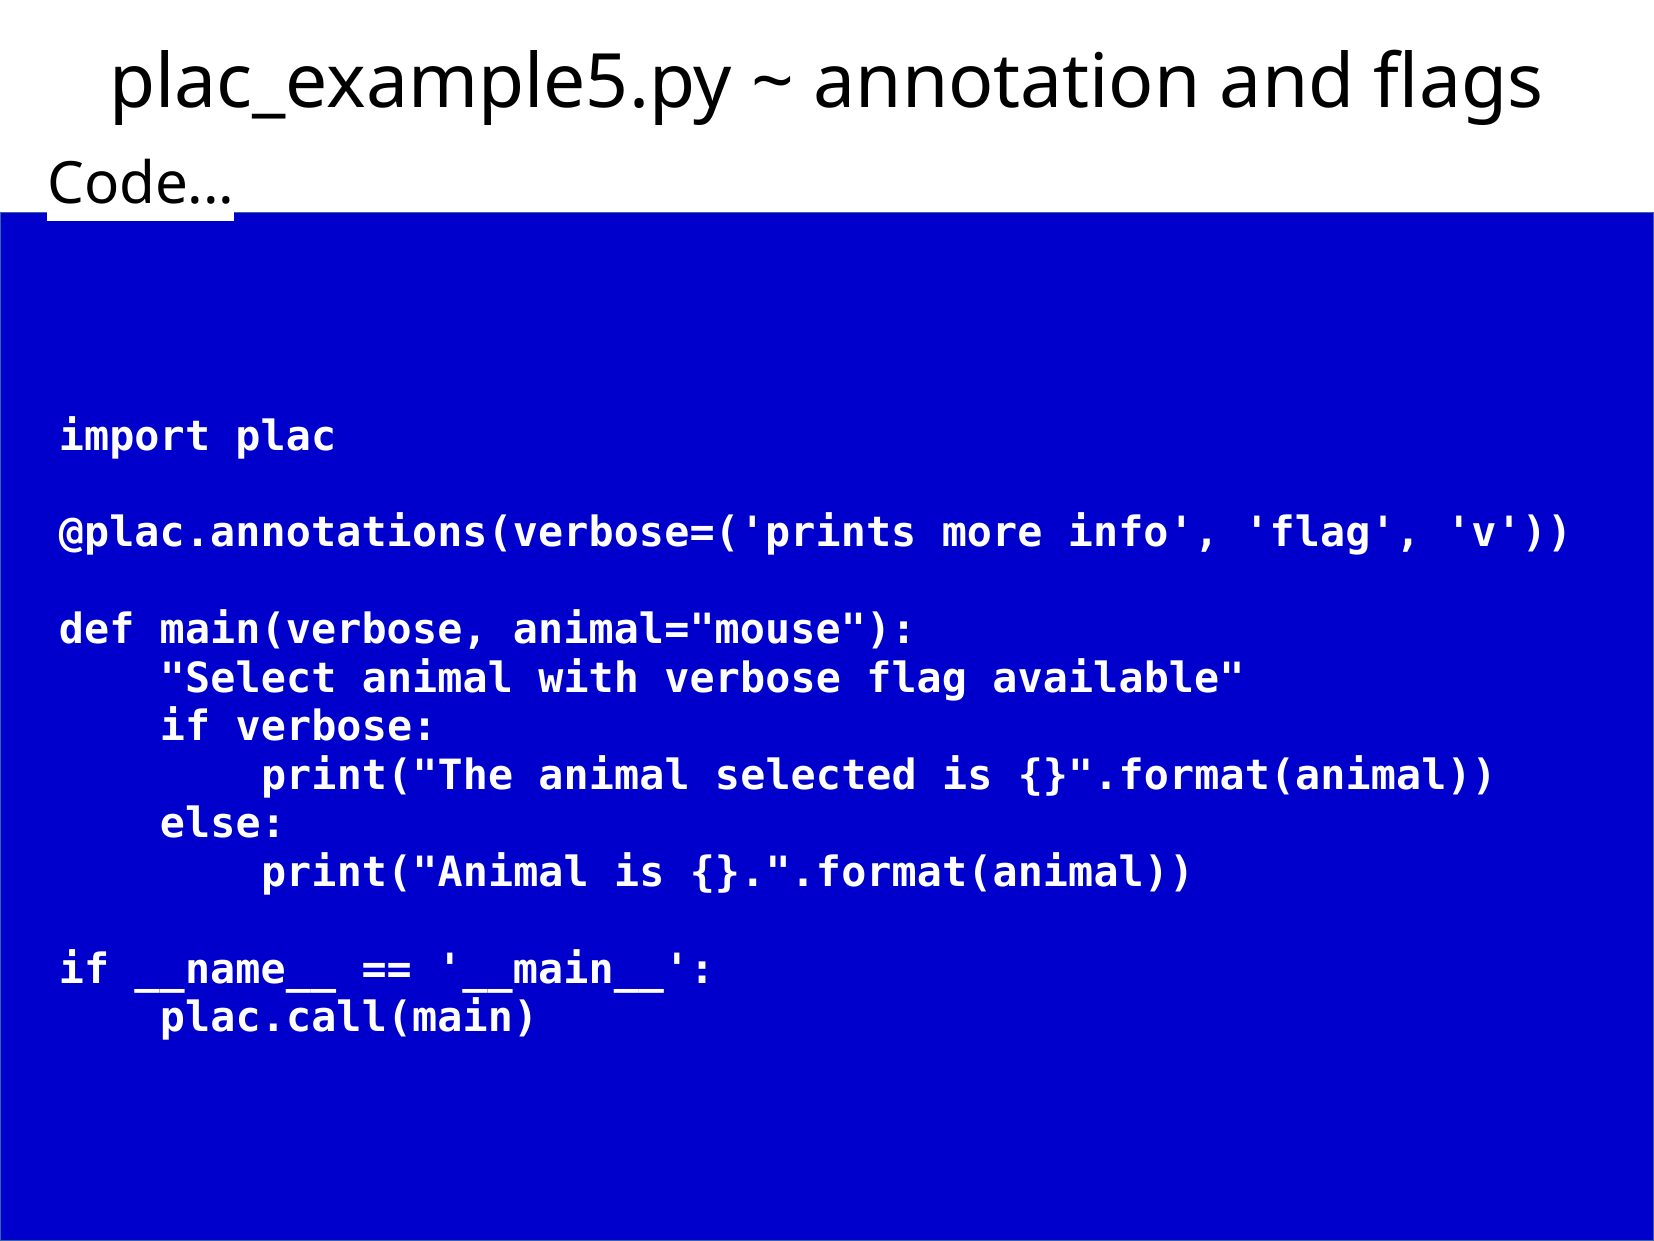

# plac_example5.py ~ annotation and flags
Code...
import plac
@plac.annotations(verbose=('prints more info', 'flag', 'v'))
def main(verbose, animal="mouse"):
 "Select animal with verbose flag available"
 if verbose:
 print("The animal selected is {}".format(animal))
 else:
 print("Animal is {}.".format(animal))
if __name__ == '__main__':
 plac.call(main)